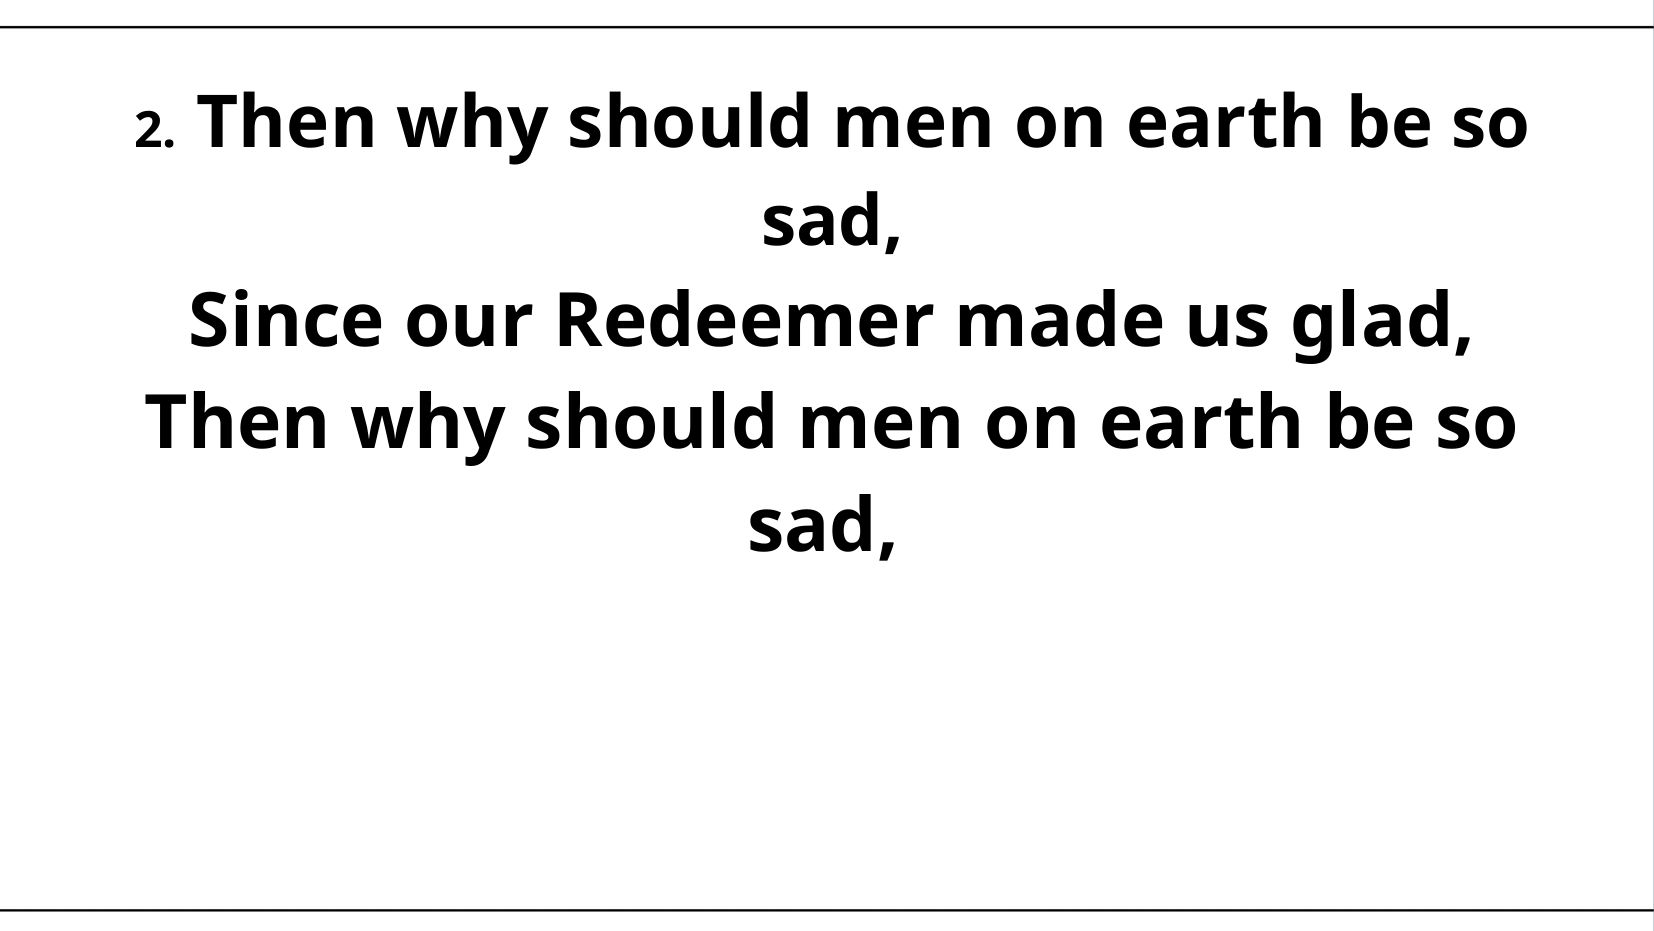

2. Then why should men on earth be so sad,
Since our Redeemer made us glad,
Then why should men on earth be so sad,